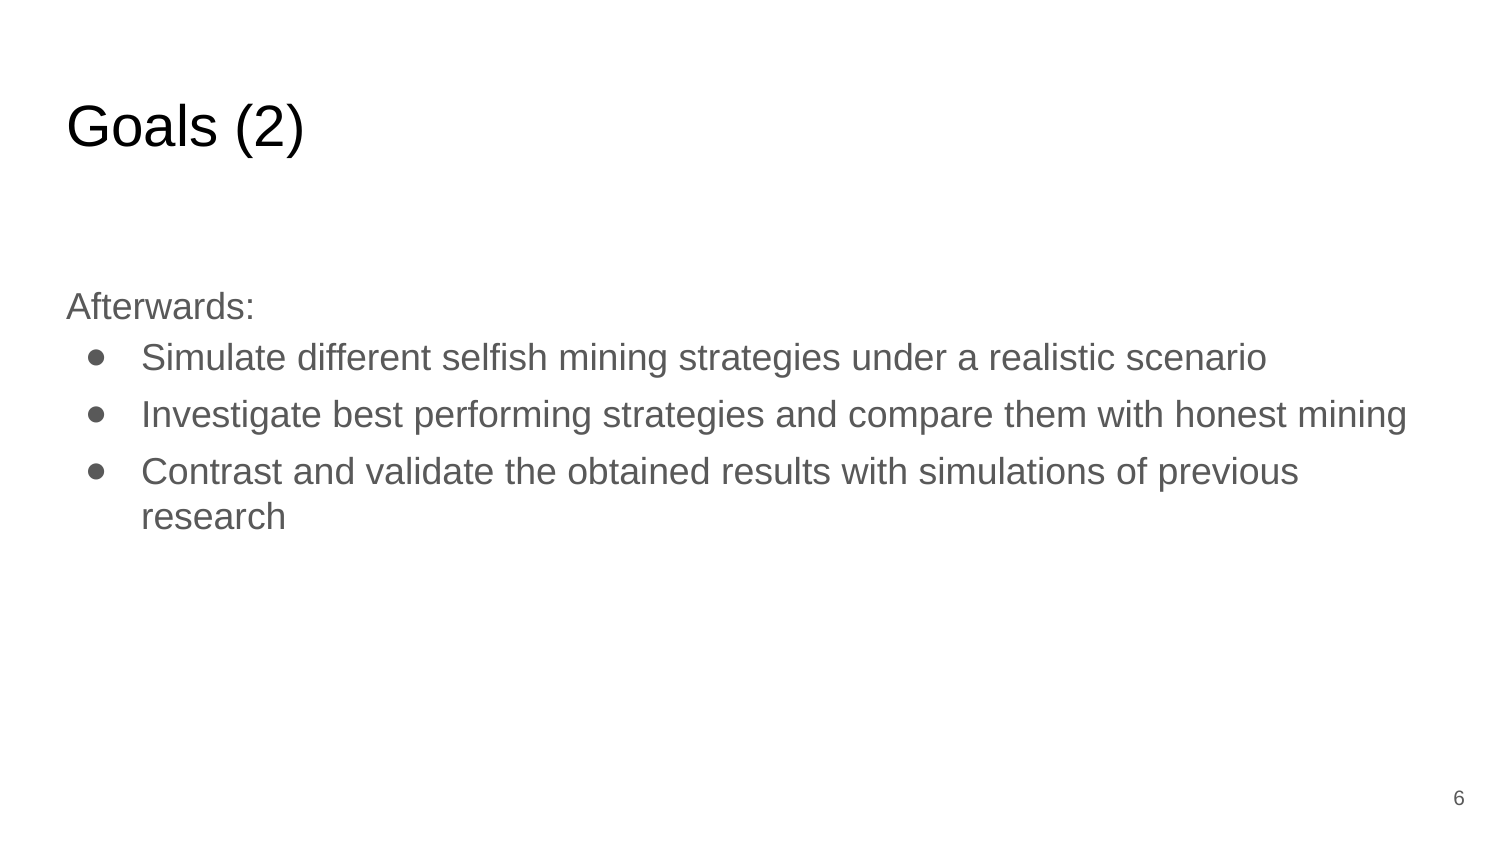

# Goals (2)
Afterwards:
Simulate different selfish mining strategies under a realistic scenario
Investigate best performing strategies and compare them with honest mining
Contrast and validate the obtained results with simulations of previous research
6